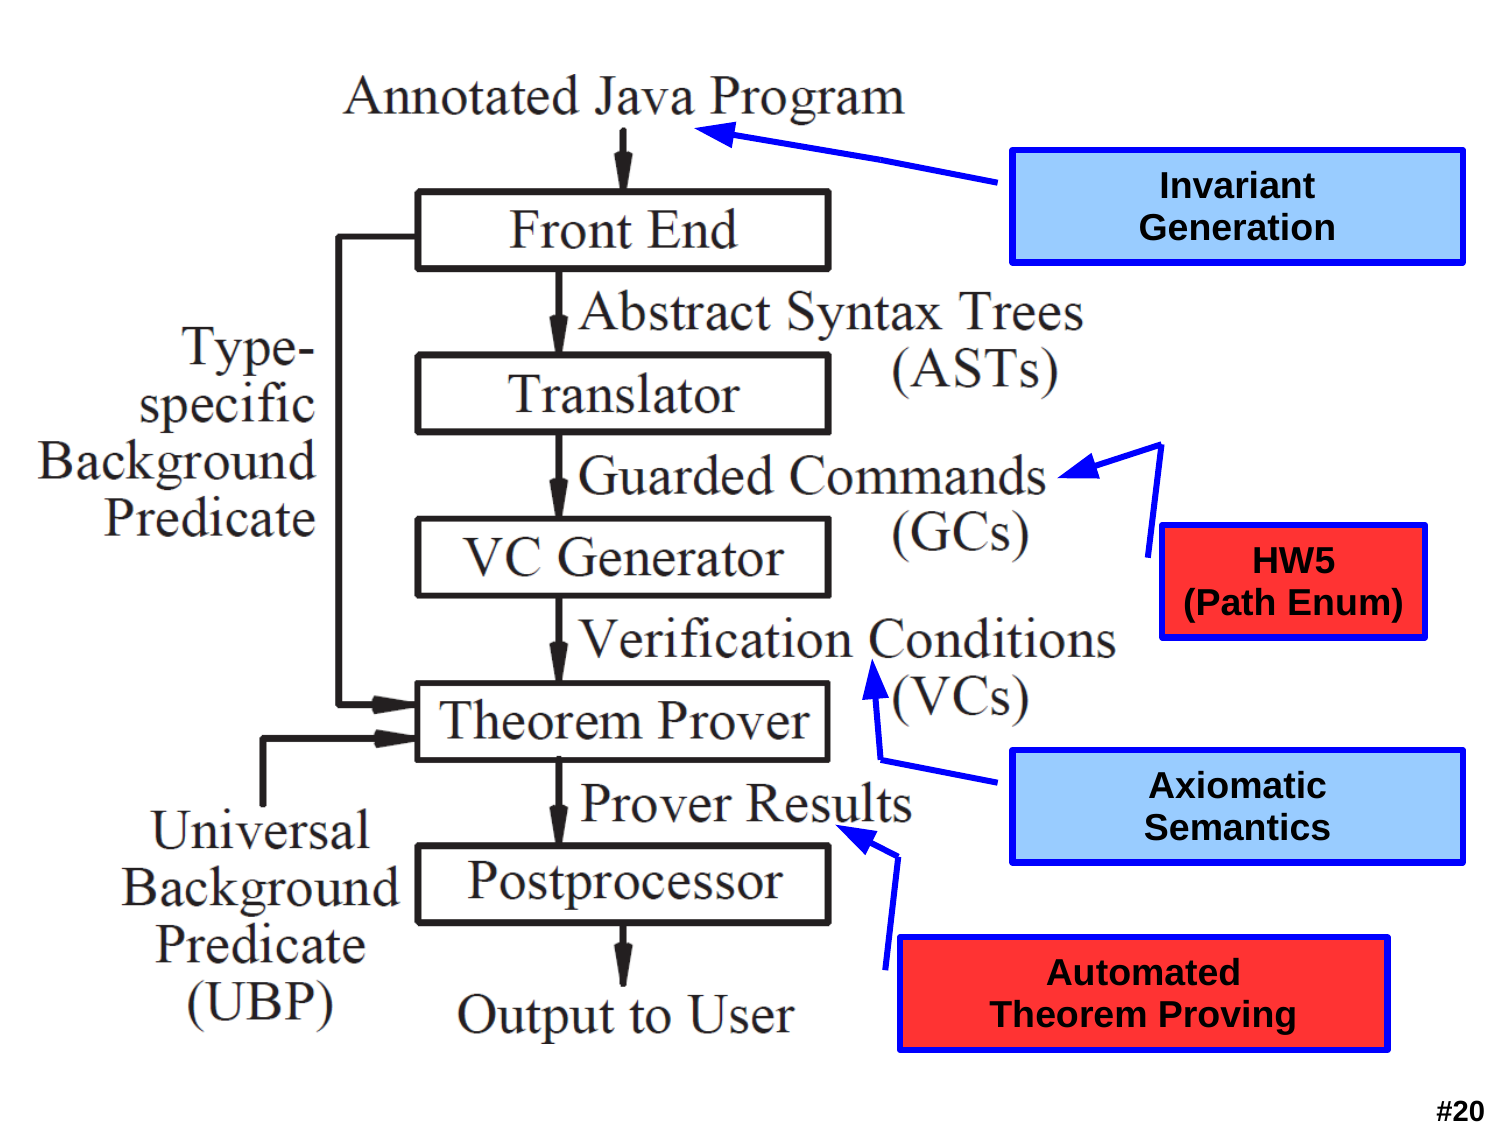

#
Invariant
Generation
HW5
(Path Enum)
Axiomatic
Semantics
Automated
Theorem Proving
20